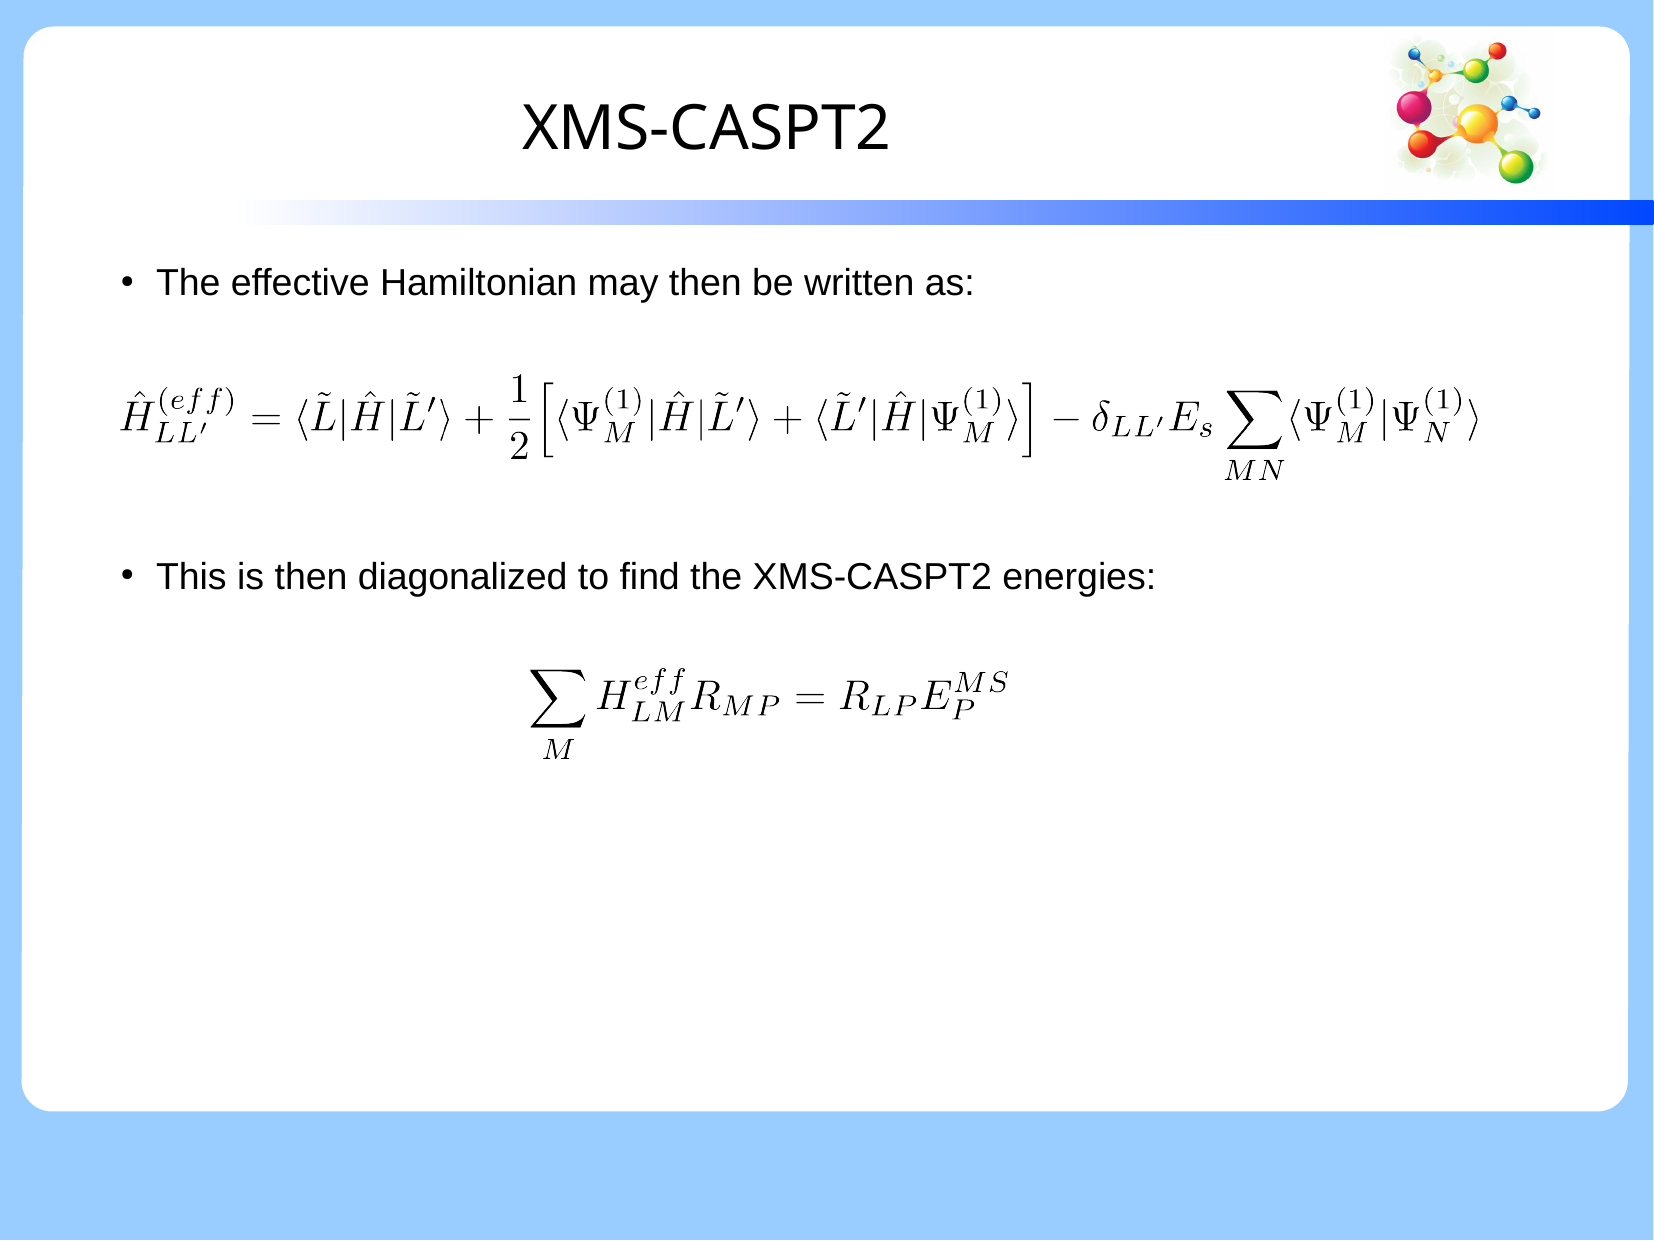

# XMS-CASPT2
The effective Hamiltonian may then be written as:
This is then diagonalized to find the XMS-CASPT2 energies: